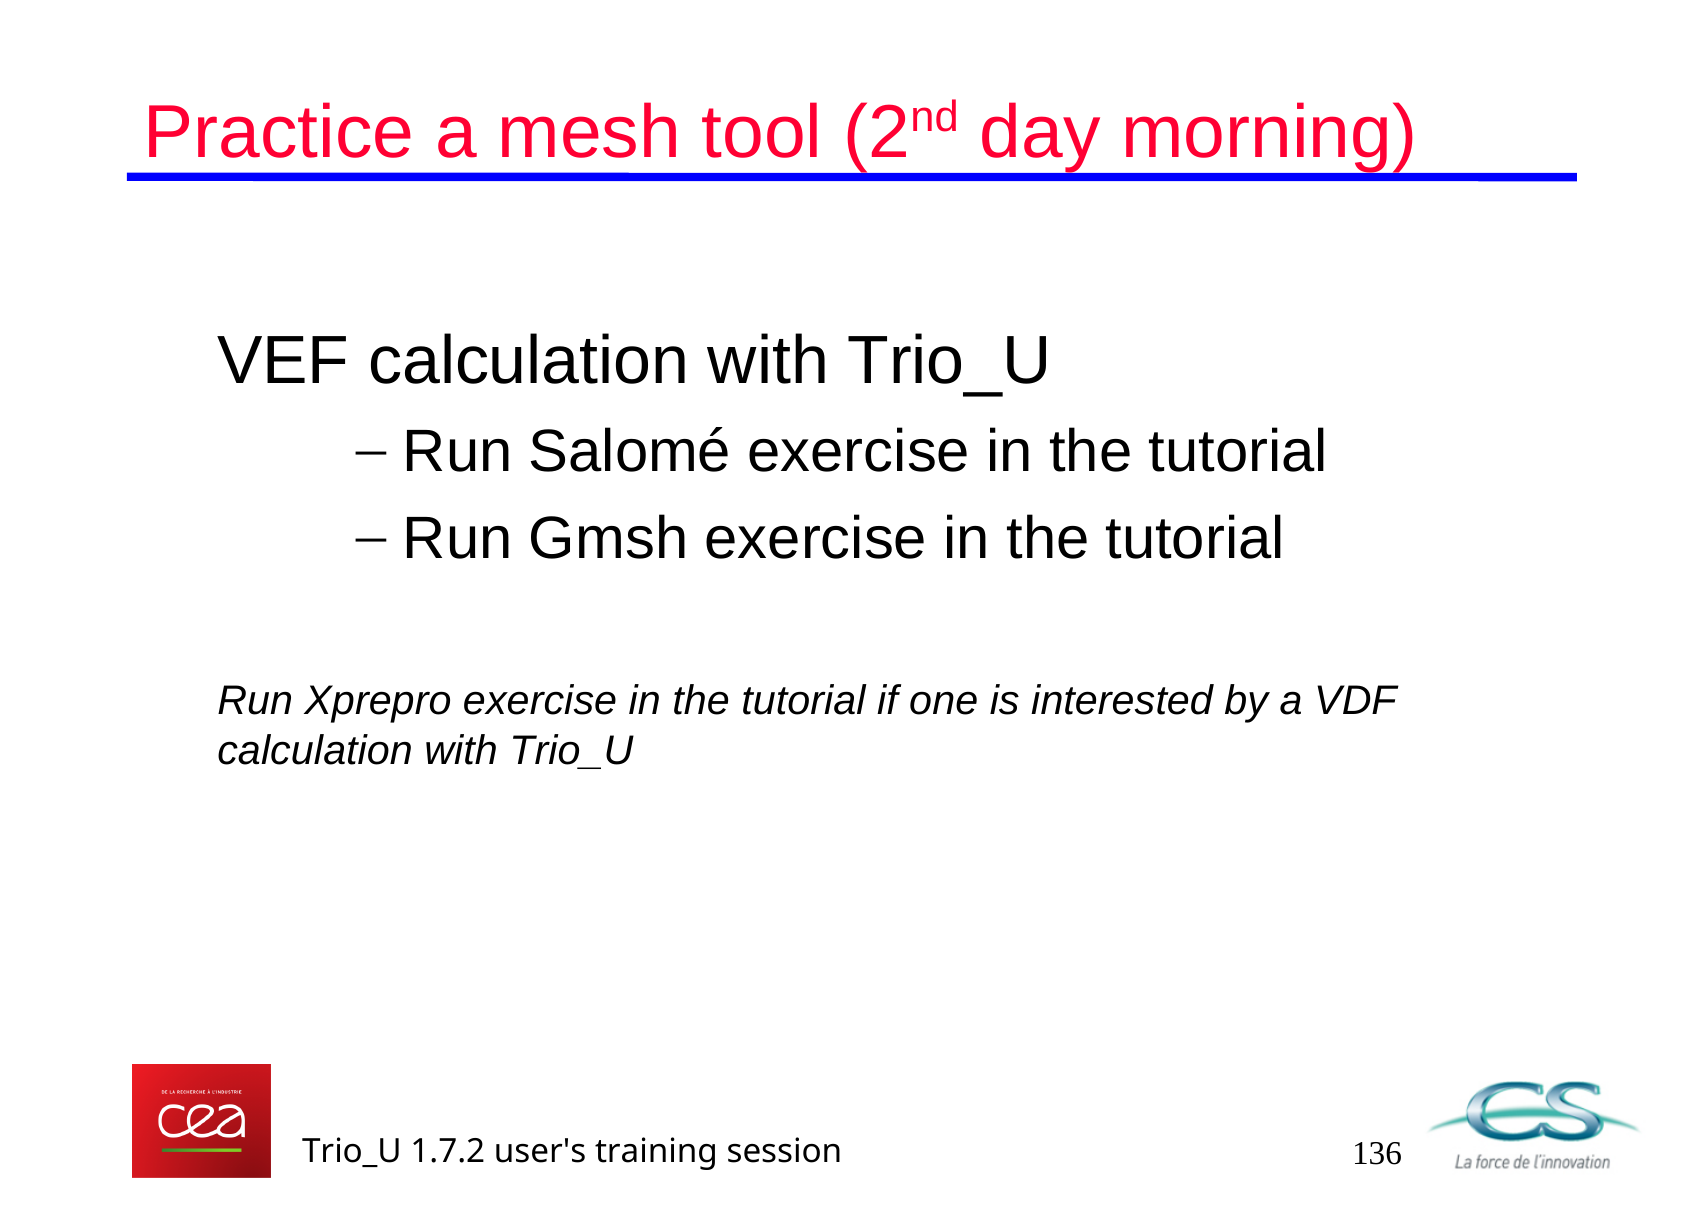

# Practice a mesh tool (2nd day morning)
VEF calculation with Trio_U
Run Salomé exercise in the tutorial
Run Gmsh exercise in the tutorial
Run Xprepro exercise in the tutorial if one is interested by a VDF calculation with Trio_U
Trio_U 1.7.2 user's training session
136